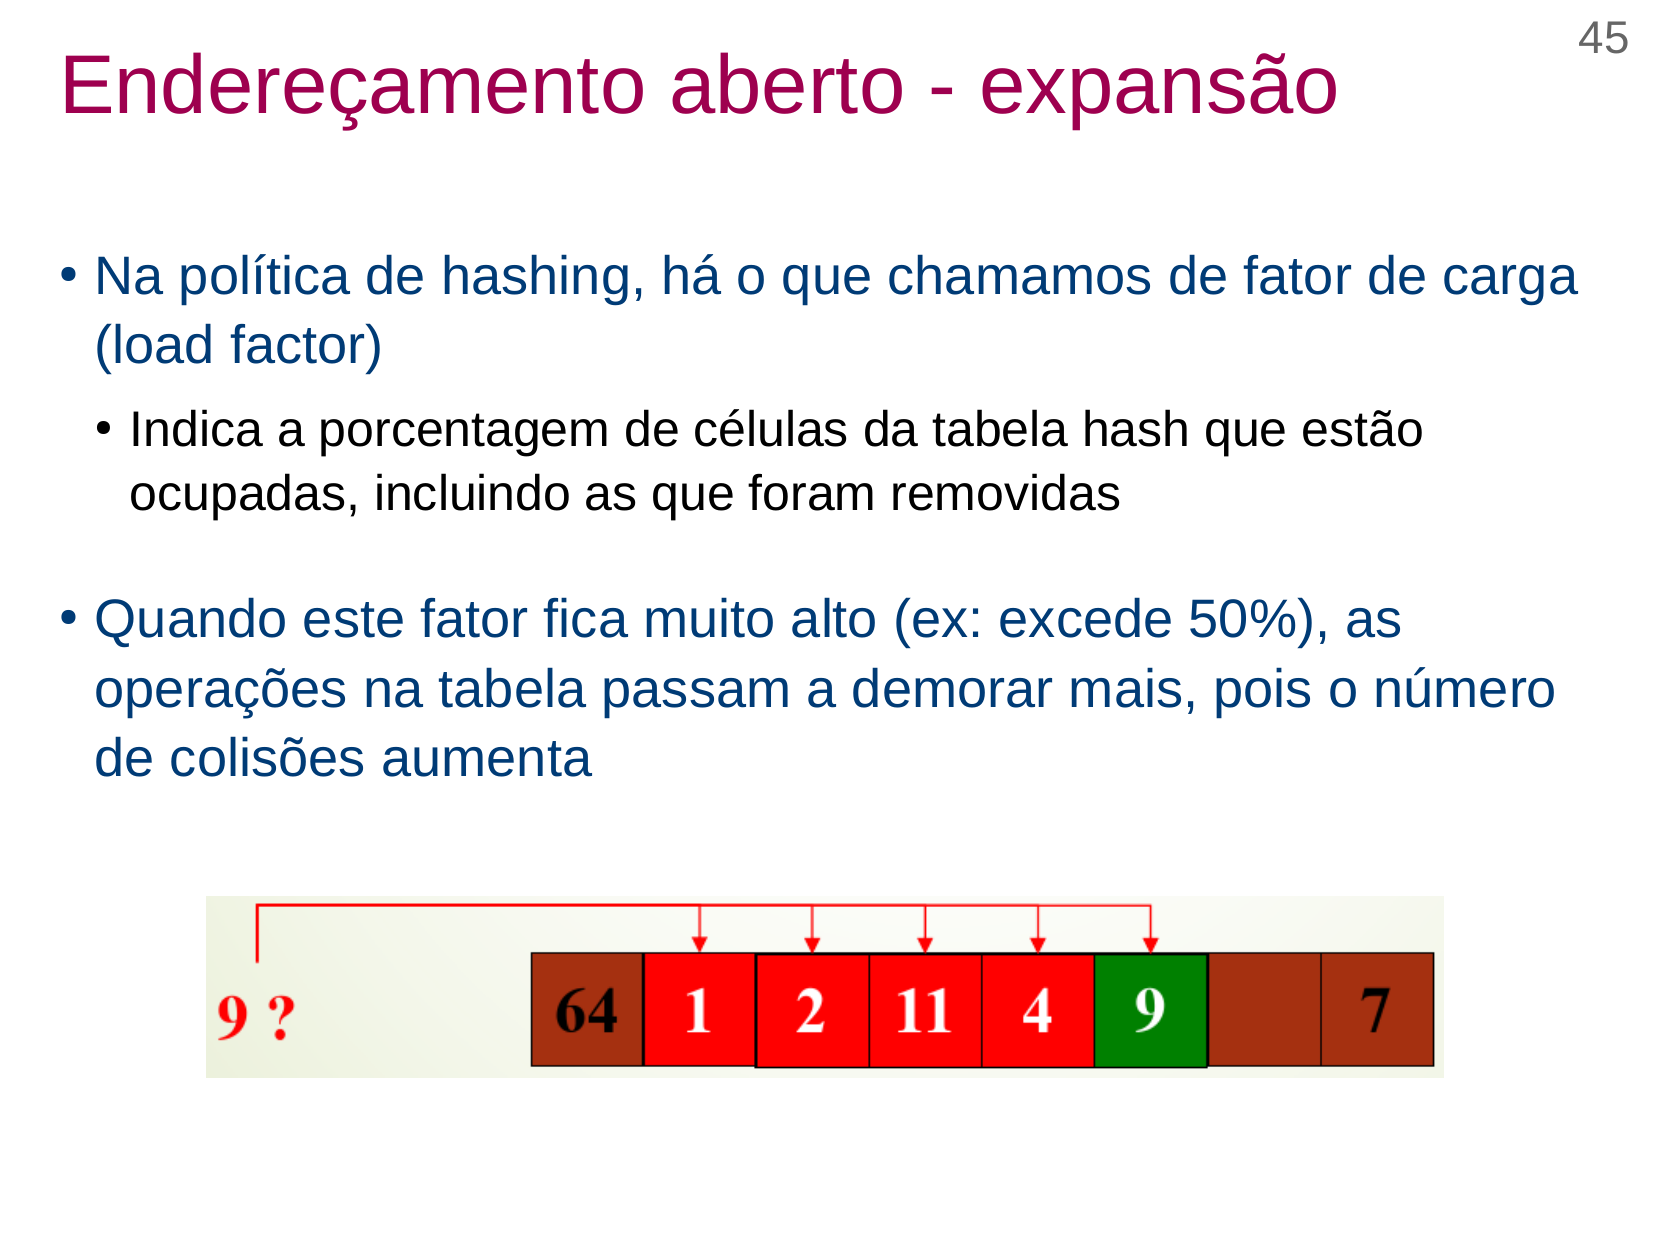

45
# Endereçamento aberto - expansão
Na política de hashing, há o que chamamos de fator de carga (load factor)
Indica a porcentagem de células da tabela hash que estão ocupadas, incluindo as que foram removidas
Quando este fator fica muito alto (ex: excede 50%), as operações na tabela passam a demorar mais, pois o número de colisões aumenta